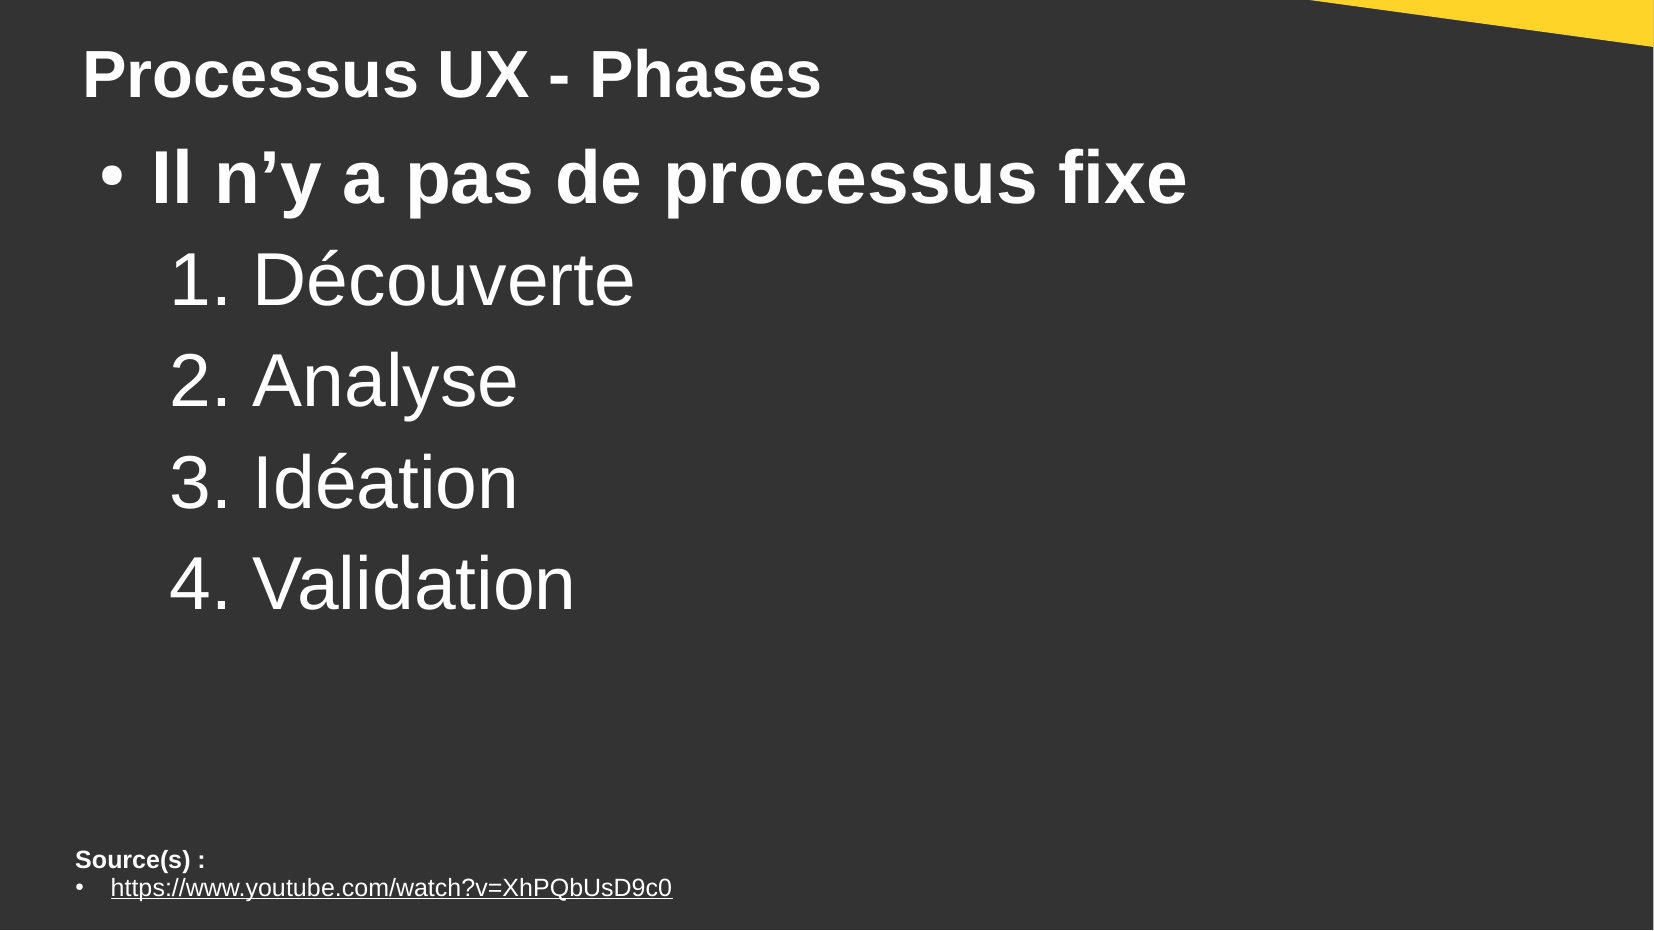

# Processus UX - Phases
Il n’y a pas de processus fixe
 Découverte
 Analyse
 Idéation
 Validation
Source(s) :
https://www.youtube.com/watch?v=XhPQbUsD9c0